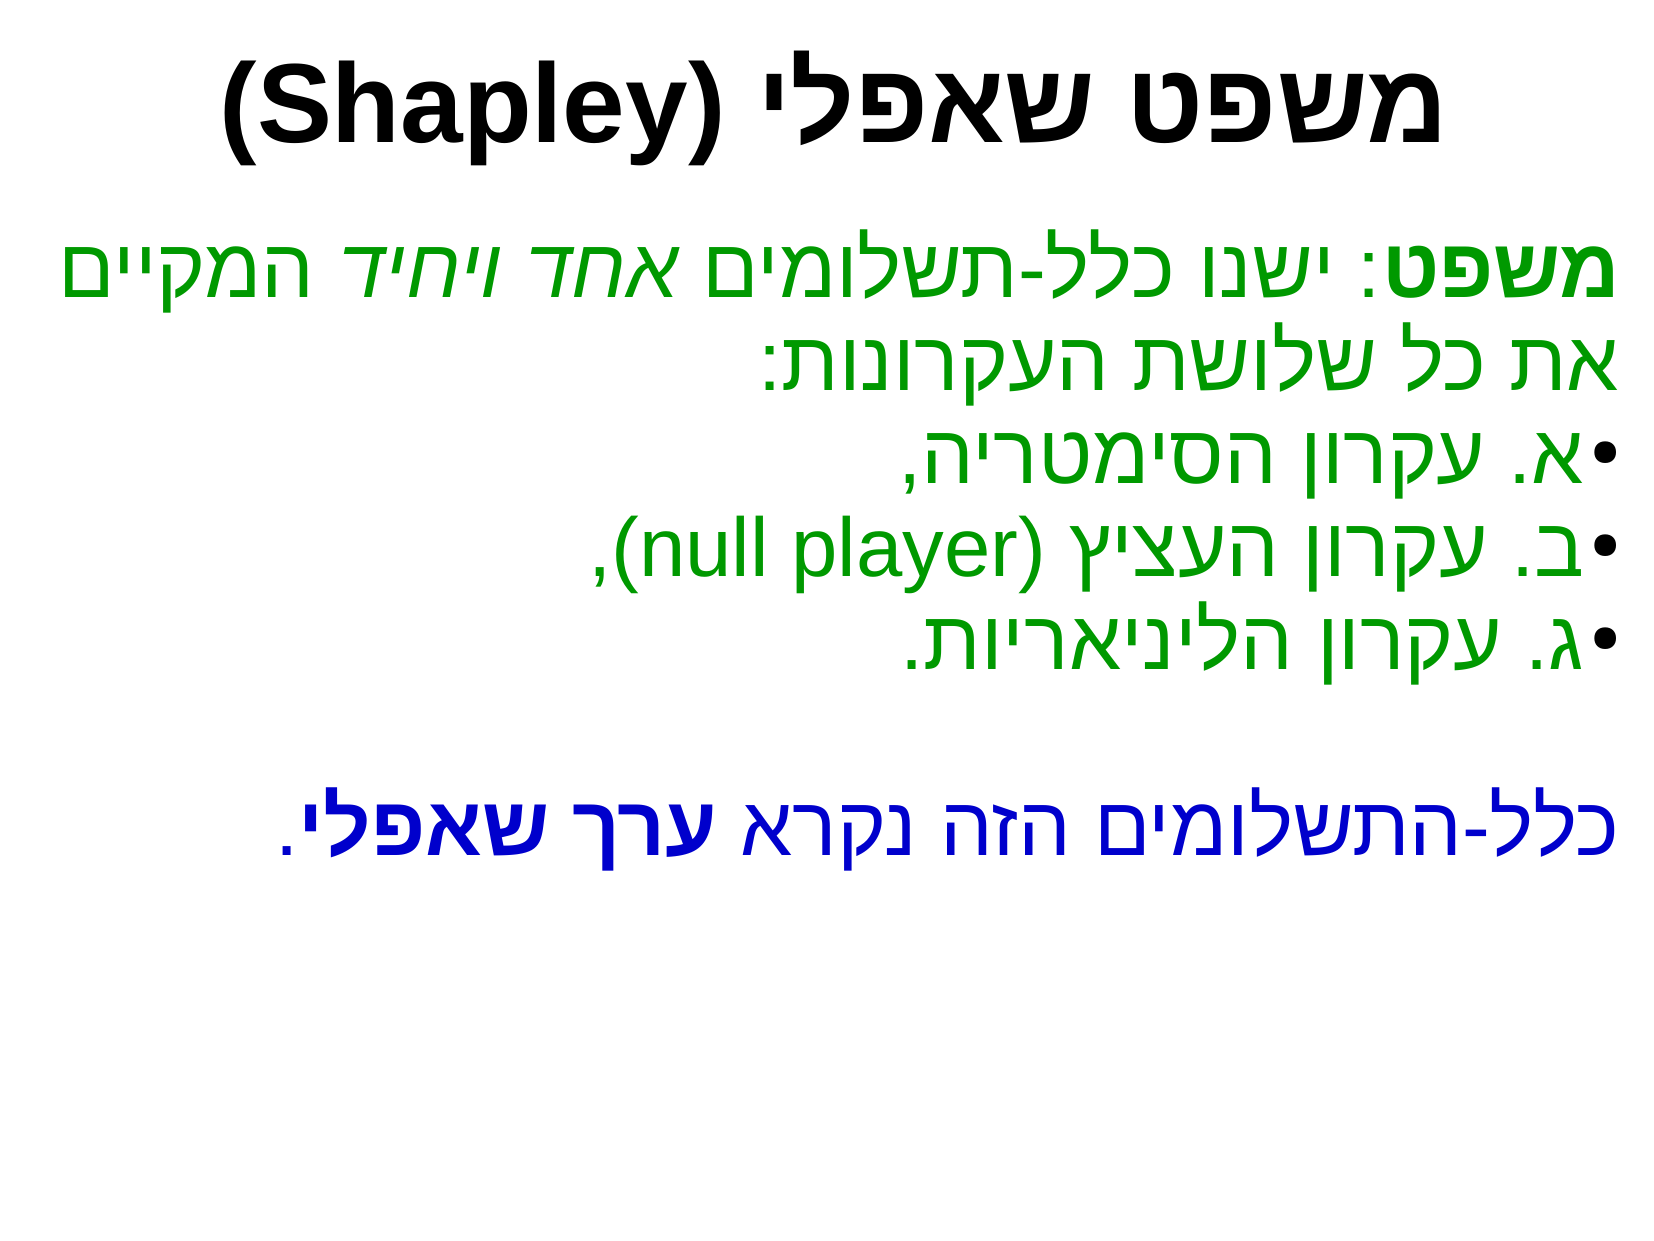

# משפט שאפלי (Shapley)
משפט: ישנו כלל-תשלומים אחד ויחיד המקיים את כל שלושת העקרונות:
א. עקרון הסימטריה,
ב. עקרון העציץ (null player),
ג. עקרון הליניאריות.
כלל-התשלומים הזה נקרא ערך שאפלי.